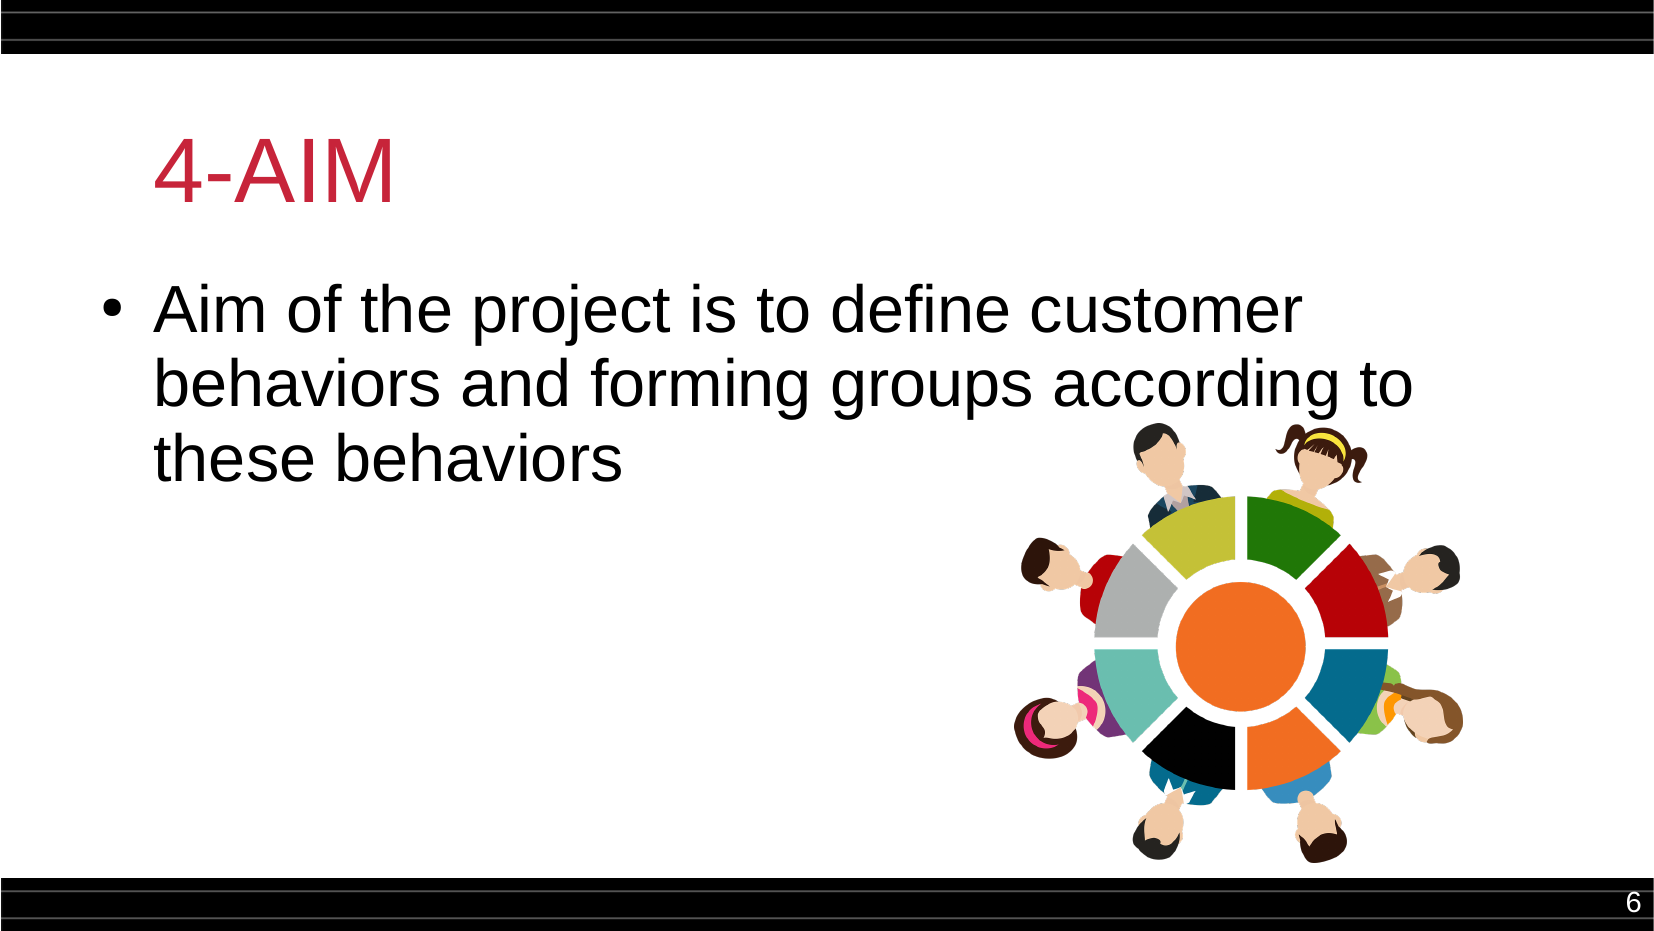

# 4-AIM
Aim of the project is to define customer behaviors and forming groups according to these behaviors